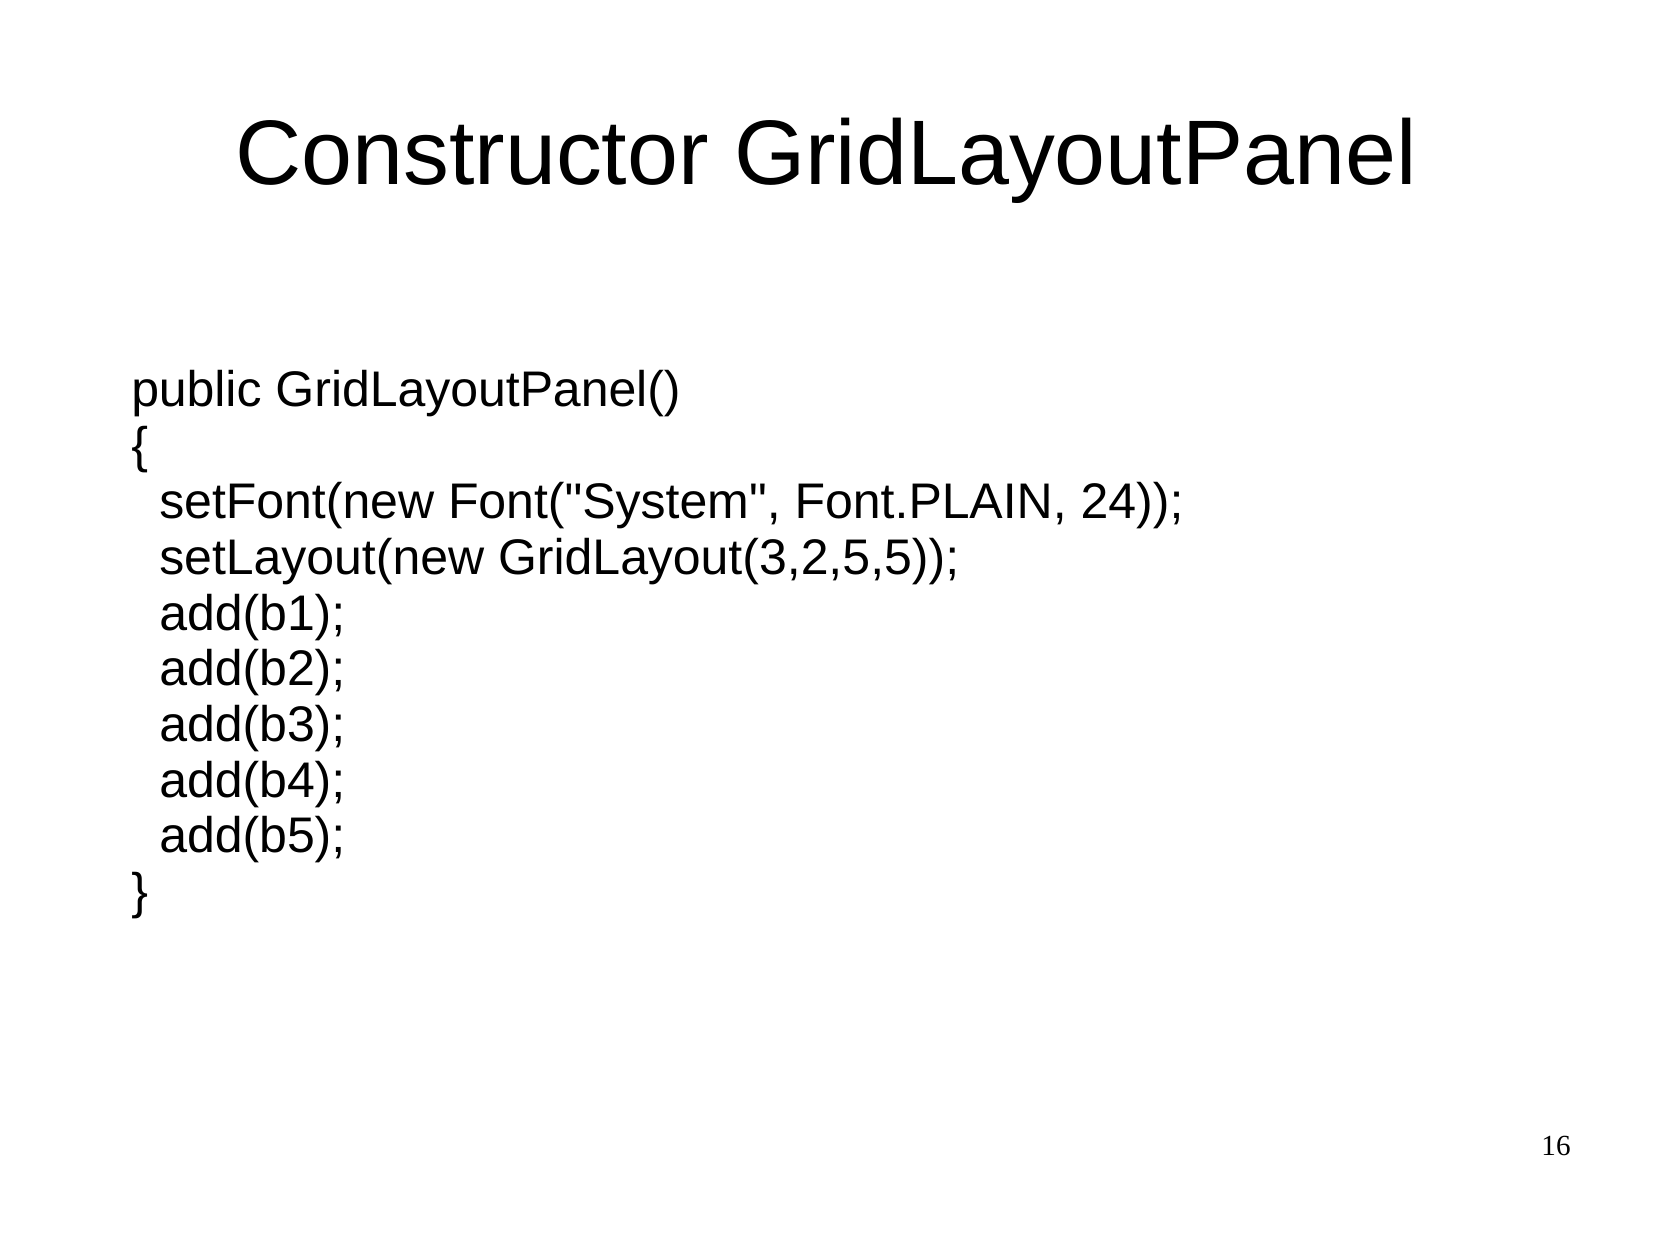

# Constructor GridLayoutPanel
 public GridLayoutPanel()
 {
 setFont(new Font("System", Font.PLAIN, 24));
 setLayout(new GridLayout(3,2,5,5));
 add(b1);
 add(b2);
 add(b3);
 add(b4);
 add(b5);
 }
16